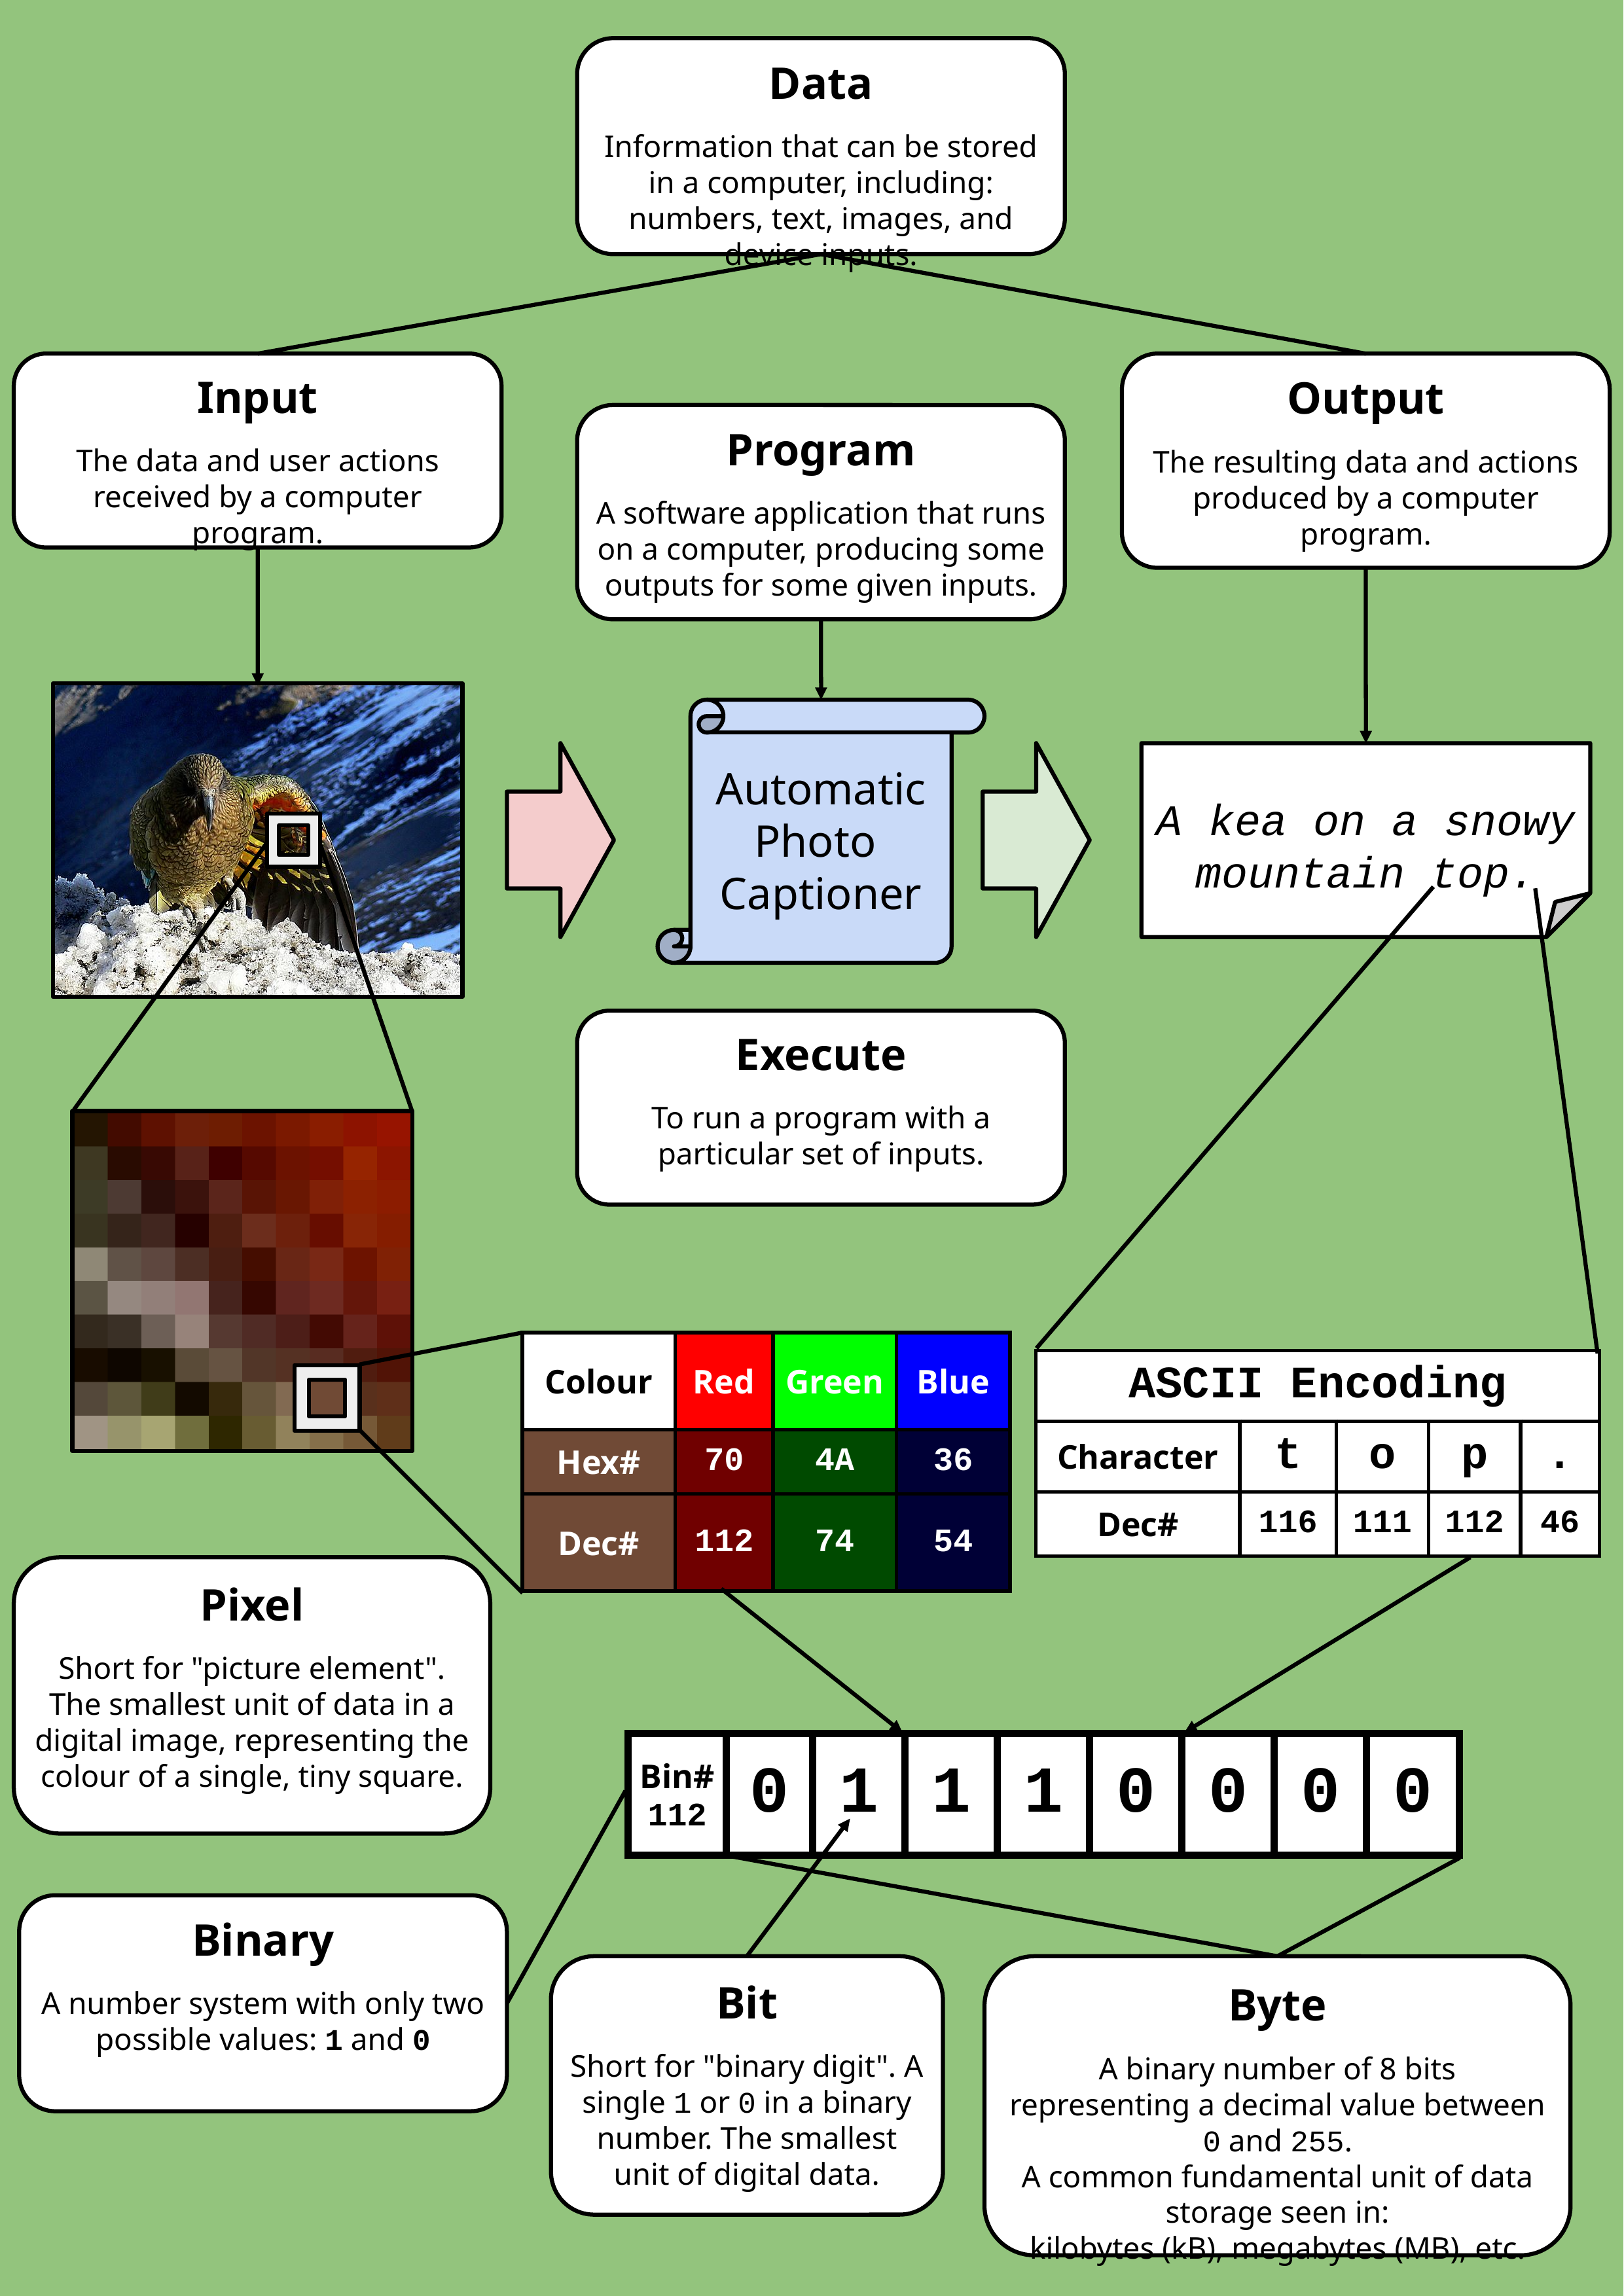

Data
Information that can be stored in a computer, including: numbers, text, images, and device inputs.
Input
The data and user actions received by a computer program.
Output
The resulting data and actions produced by a computer program.
Program
A software application that runs on a computer, producing some outputs for some given inputs.
Automatic
Photo
Captioner
A kea on a snowy mountain top.
Execute
To run a program with a particular set of inputs.
| Colour | Red | Green | Blue |
| --- | --- | --- | --- |
| Hex# | 70 | 4A | 36 |
| Dec# | 112 | 74 | 54 |
| ASCII Encoding | | | | |
| --- | --- | --- | --- | --- |
| Character | t | o | p | . |
| Dec# | 116 | 111 | 112 | 46 |
Pixel
Short for "picture element". The smallest unit of data in a digital image, representing the colour of a single, tiny square.
| Bin# 112 | 0 | 1 | 1 | 1 | 0 | 0 | 0 | 0 |
| --- | --- | --- | --- | --- | --- | --- | --- | --- |
Binary
A number system with only two possible values: 1 and 0
Bit
Short for "binary digit". A single 1 or 0 in a binary number. The smallest unit of digital data.
Byte
A binary number of 8 bits representing a decimal value between 0 and 255.
A common fundamental unit of data storage seen in:
kilobytes (kB), megabytes (MB), etc.